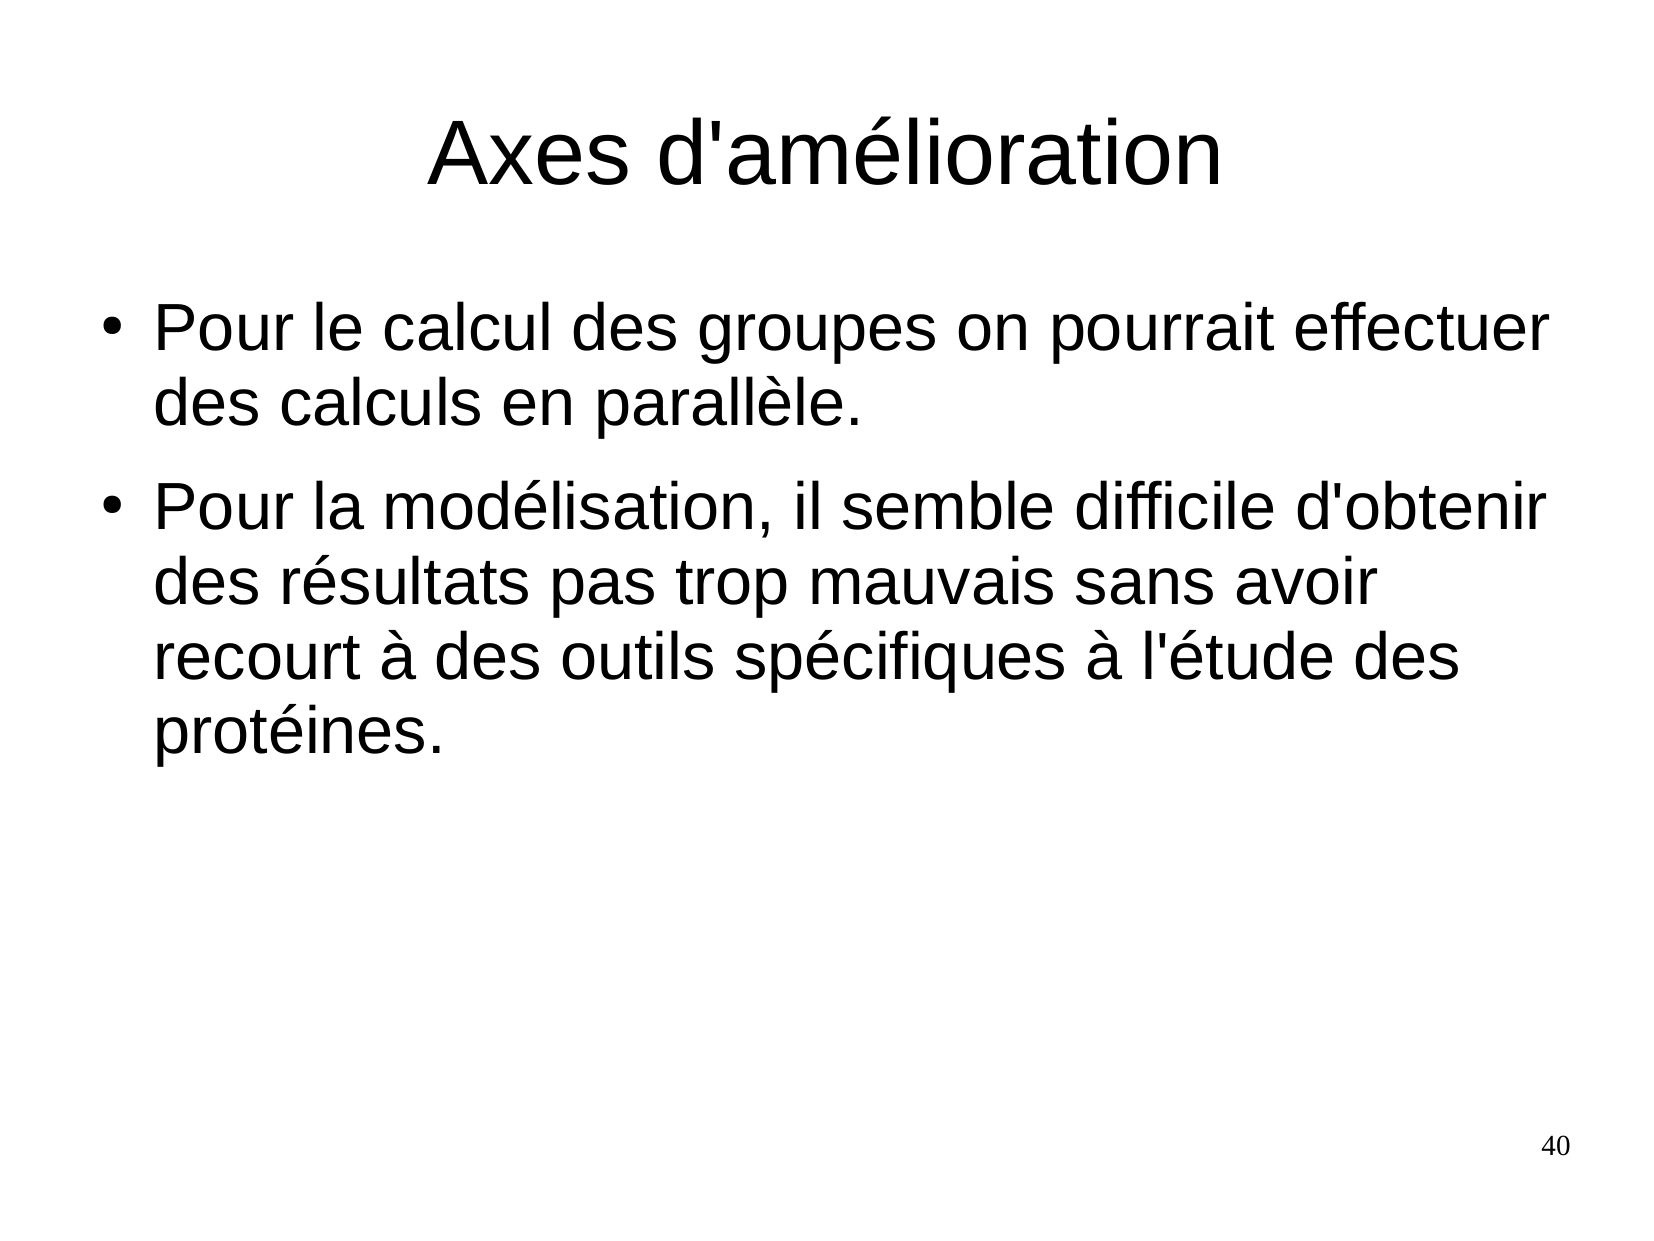

# Axes d'amélioration
Pour le calcul des groupes on pourrait effectuer des calculs en parallèle.
Pour la modélisation, il semble difficile d'obtenir des résultats pas trop mauvais sans avoir recourt à des outils spécifiques à l'étude des protéines.
40